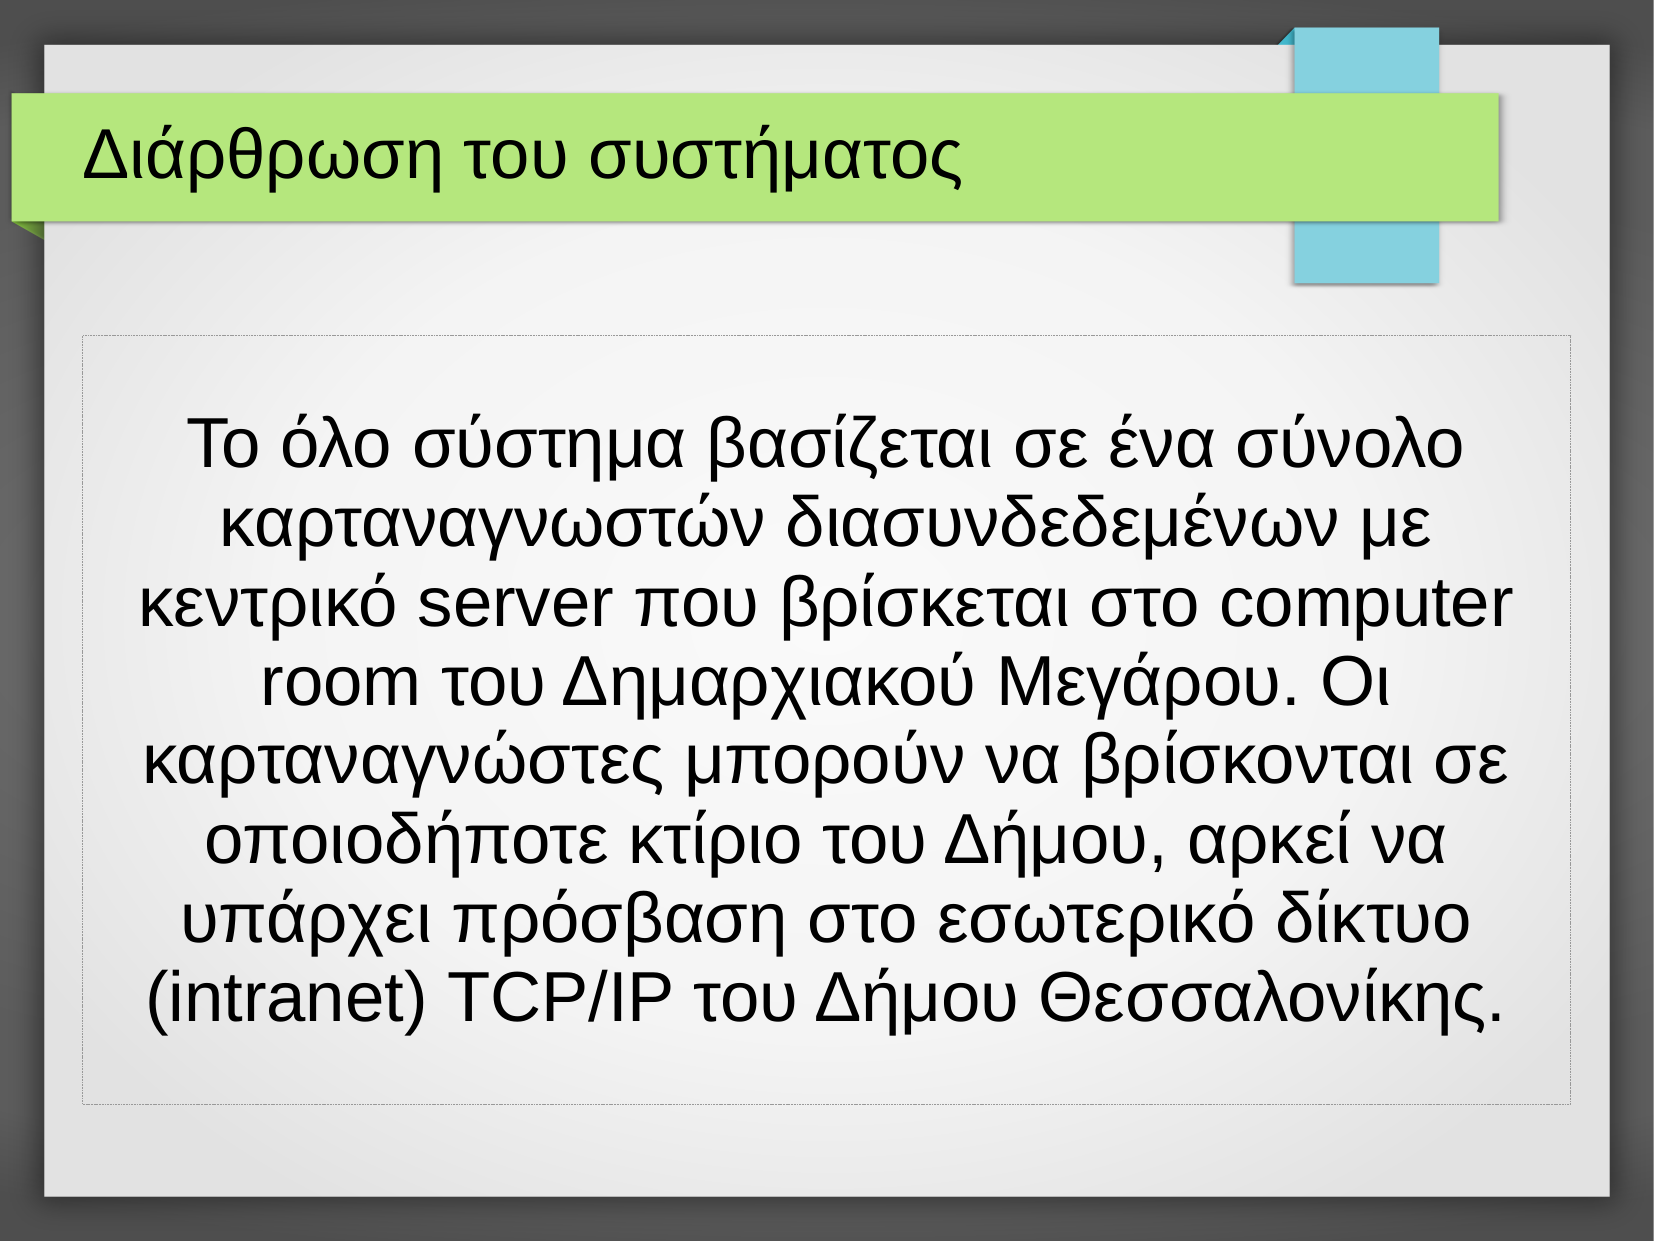

# Διάρθρωση του συστήματος
Το όλο σύστημα βασίζεται σε ένα σύνολο καρταναγνωστών διασυνδεδεμένων με κεντρικό server που βρίσκεται στο computer room του Δημαρχιακού Μεγάρου. Οι καρταναγνώστες μπορούν να βρίσκονται σε οποιοδήποτε κτίριο του Δήμου, αρκεί να υπάρχει πρόσβαση στο εσωτερικό δίκτυο (intranet) TCP/IP του Δήμου Θεσσαλονίκης.